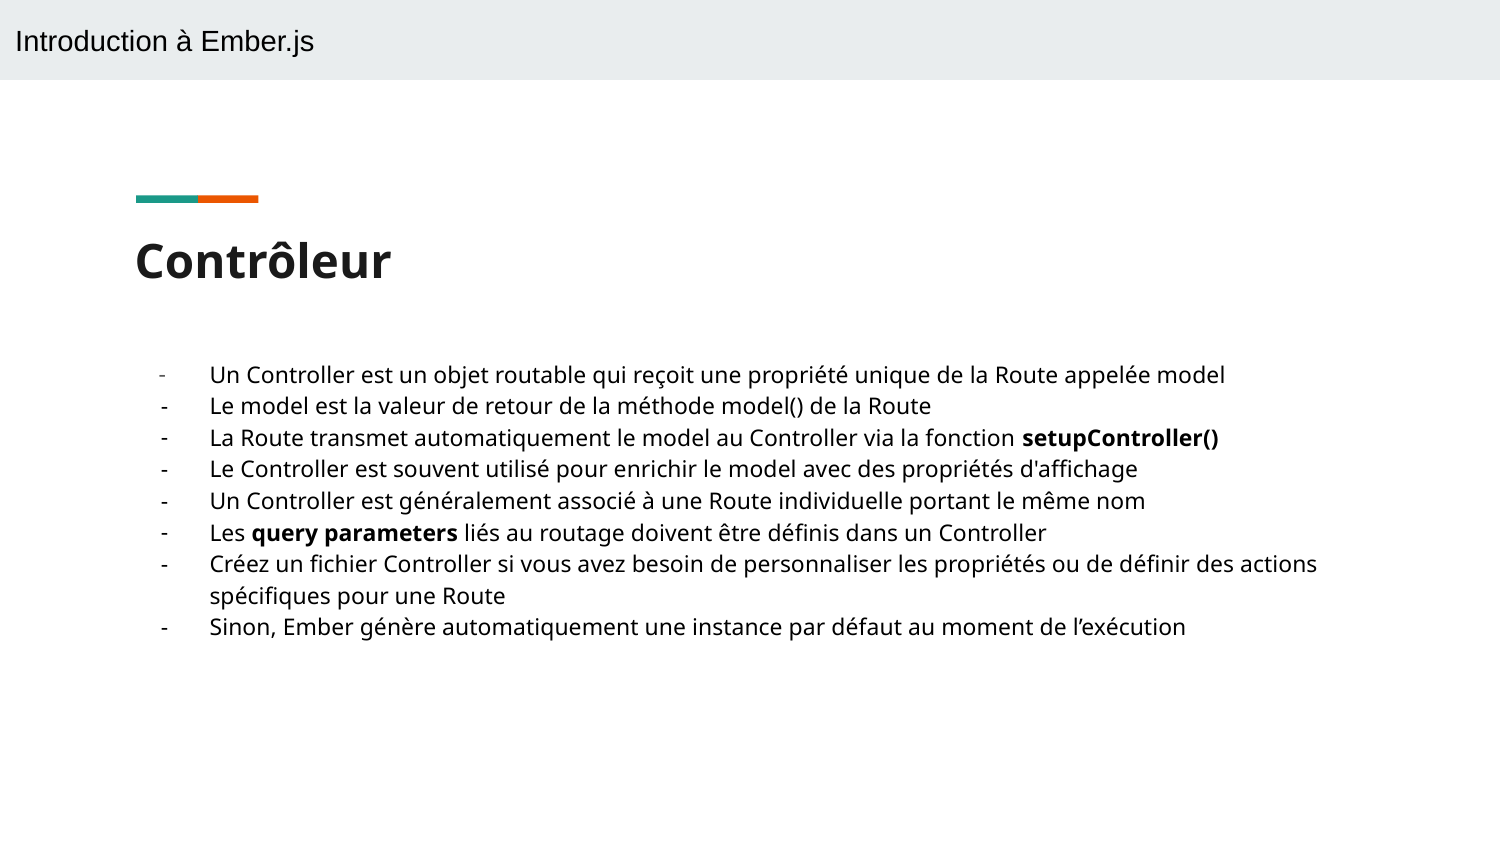

# Contrôleur
Un Controller est un objet routable qui reçoit une propriété unique de la Route appelée model
Le model est la valeur de retour de la méthode model() de la Route
La Route transmet automatiquement le model au Controller via la fonction setupController()
Le Controller est souvent utilisé pour enrichir le model avec des propriétés d'affichage
Un Controller est généralement associé à une Route individuelle portant le même nom
Les query parameters liés au routage doivent être définis dans un Controller
Créez un fichier Controller si vous avez besoin de personnaliser les propriétés ou de définir des actions spécifiques pour une Route
Sinon, Ember génère automatiquement une instance par défaut au moment de l’exécution